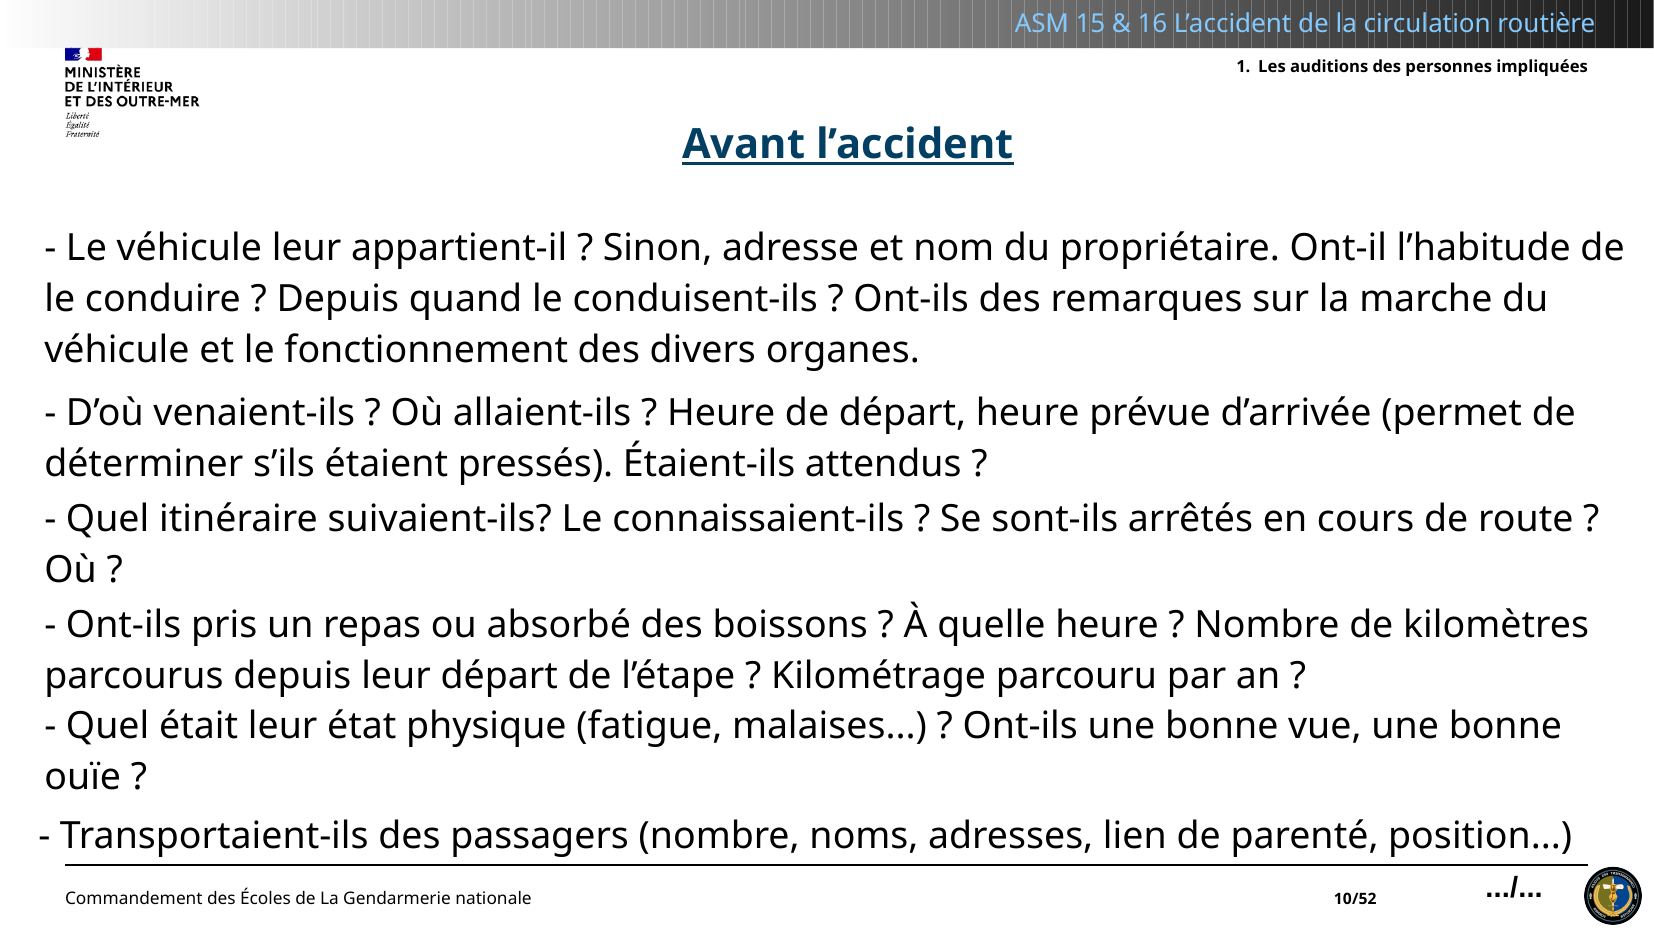

# LES AUDITIONS DES PERSONNES IMPLIQUÉES
Avant l’accident
- Le véhicule leur appartient-il ? Sinon, adresse et nom du propriétaire. Ont-il l’habitude de le conduire ? Depuis quand le conduisent-ils ? Ont-ils des remarques sur la marche du véhicule et le fonctionnement des divers organes.
- D’où venaient-ils ? Où allaient-ils ? Heure de départ, heure prévue d’arrivée (permet de déterminer s’ils étaient pressés). Étaient-ils attendus ?
- Quel itinéraire suivaient-ils? Le connaissaient-ils ? Se sont-ils arrêtés en cours de route ? Où ?
- Ont-ils pris un repas ou absorbé des boissons ? À quelle heure ? Nombre de kilomètres parcourus depuis leur départ de l’étape ? Kilométrage parcouru par an ?
- Quel était leur état physique (fatigue, malaises...) ? Ont-ils une bonne vue, une bonne ouïe ?
- Transportaient-ils des passagers (nombre, noms, adresses, lien de parenté, position...)
.../...